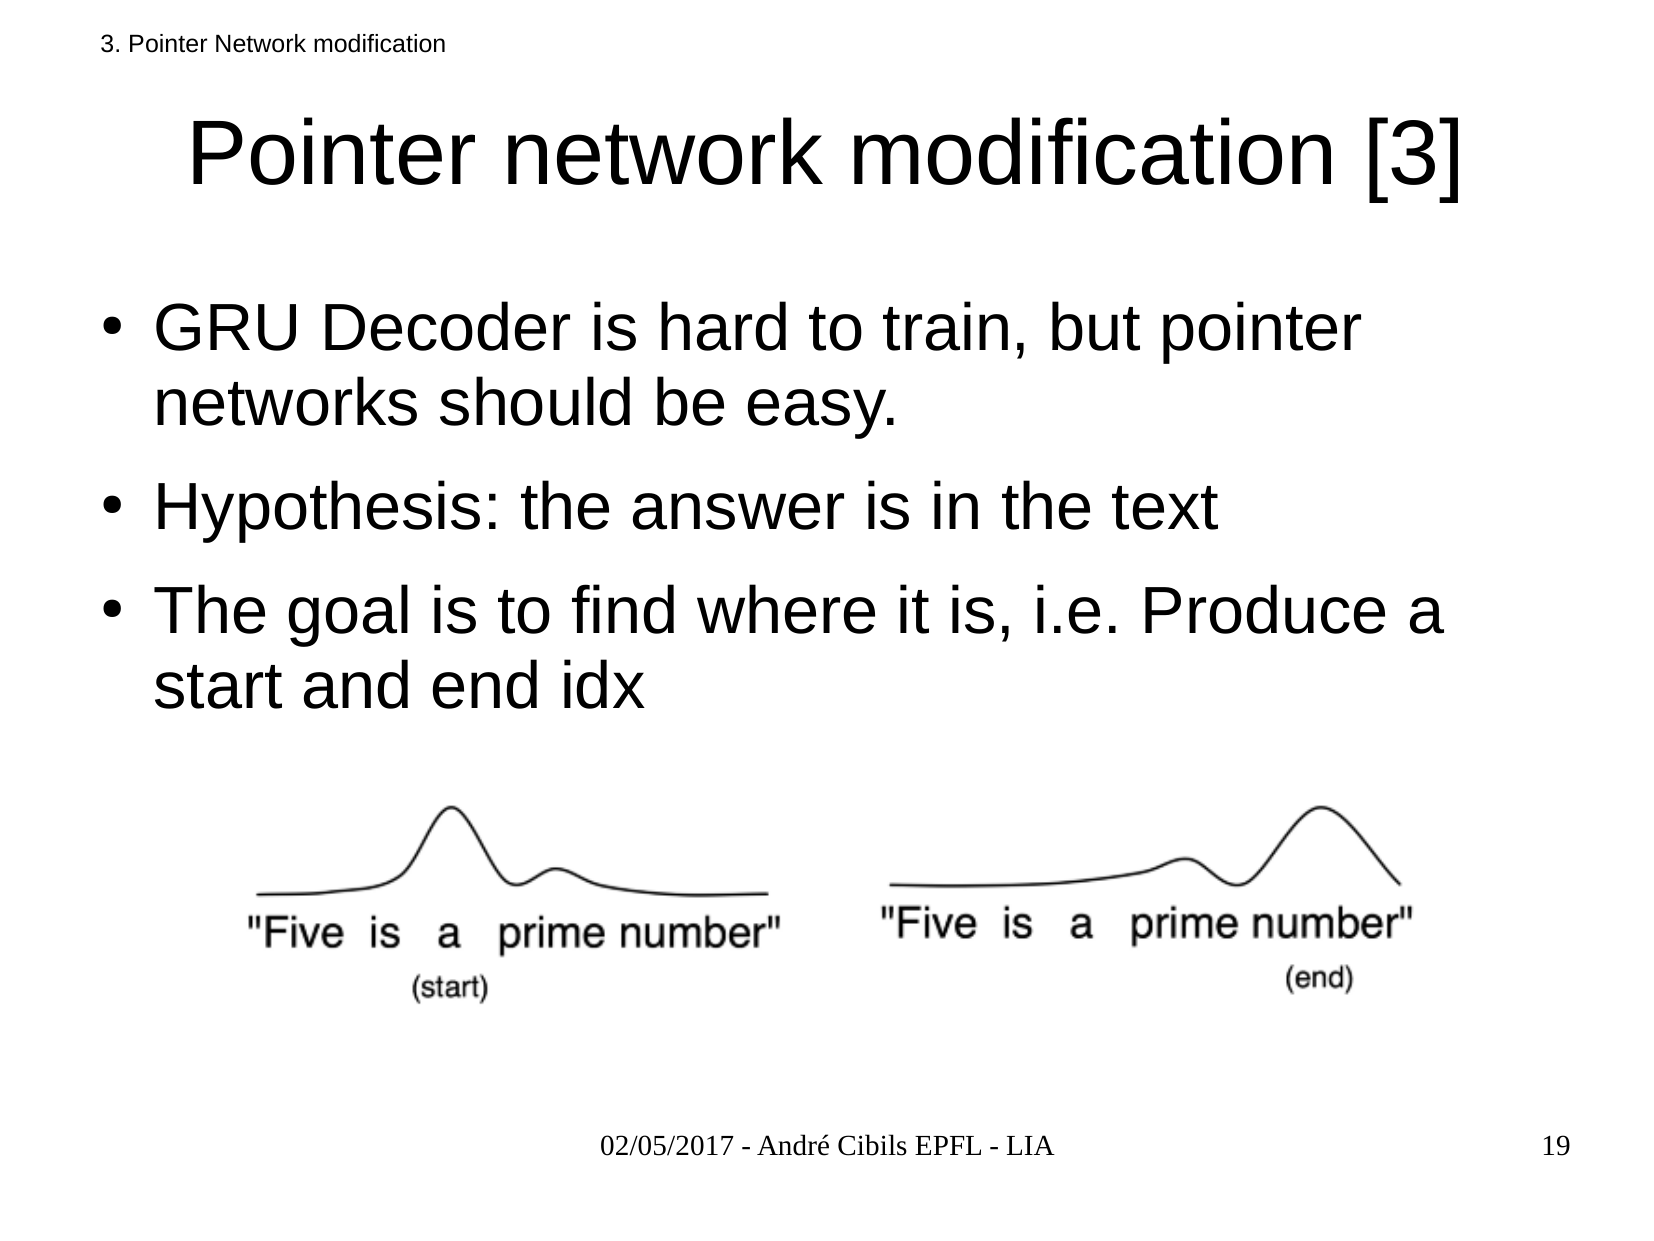

3. Pointer Network modification
# Pointer network modification [3]
GRU Decoder is hard to train, but pointer networks should be easy.
Hypothesis: the answer is in the text
The goal is to find where it is, i.e. Produce a start and end idx
02/05/2017 - André Cibils EPFL - LIA
19